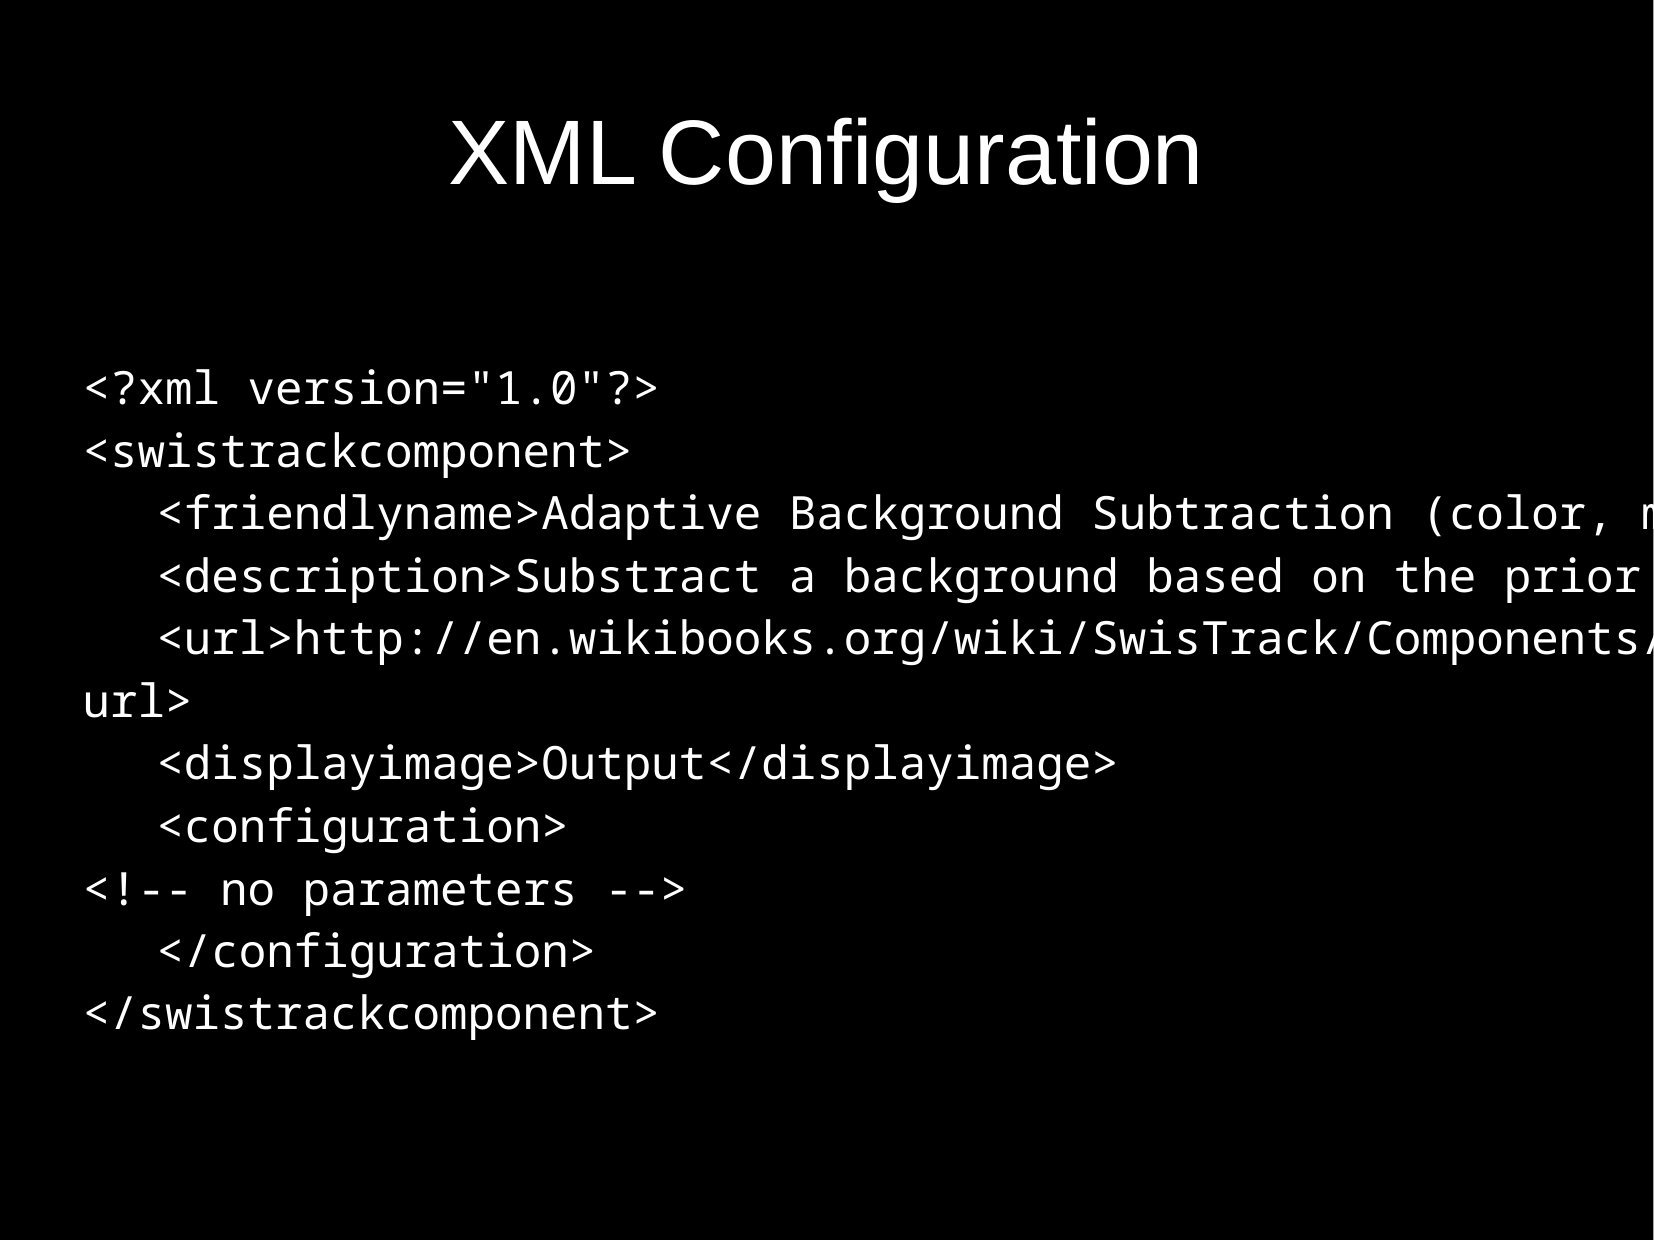

# XML Configuration
<?xml version="1.0"?>
<swistrackcomponent>
	<friendlyname>Adaptive Background Subtraction (color, median)</friendlyname>
	<description>Substract a background based on the prior images.</description>
	<url>http://en.wikibooks.org/wiki/SwisTrack/Components/AdaptiveBackgroundSubtractionMedian</url>
	<displayimage>Output</displayimage>
	<configuration>
<!-- no parameters -->
	</configuration>
</swistrackcomponent>